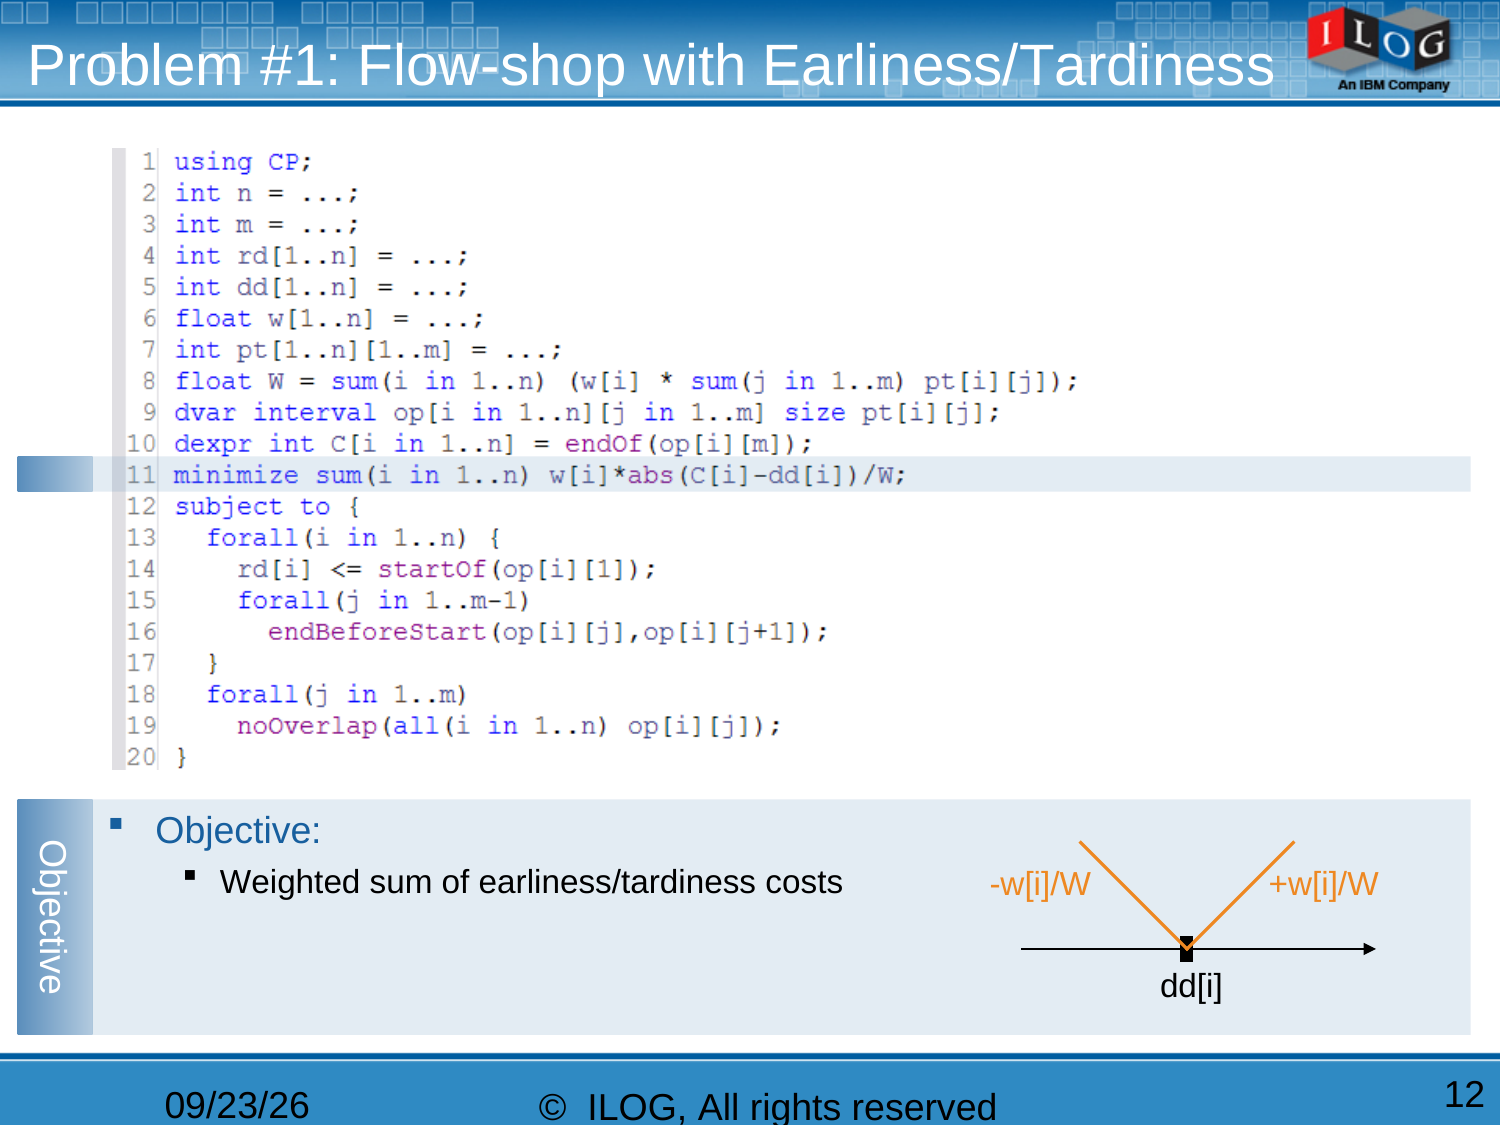

# Problem #1: Flow-shop with Earliness/Tardiness
Objective:
Weighted sum of earliness/tardiness costs
Objective
-w[i]/W
+w[i]/W
dd[i]
12
© ILOG, All rights reserved